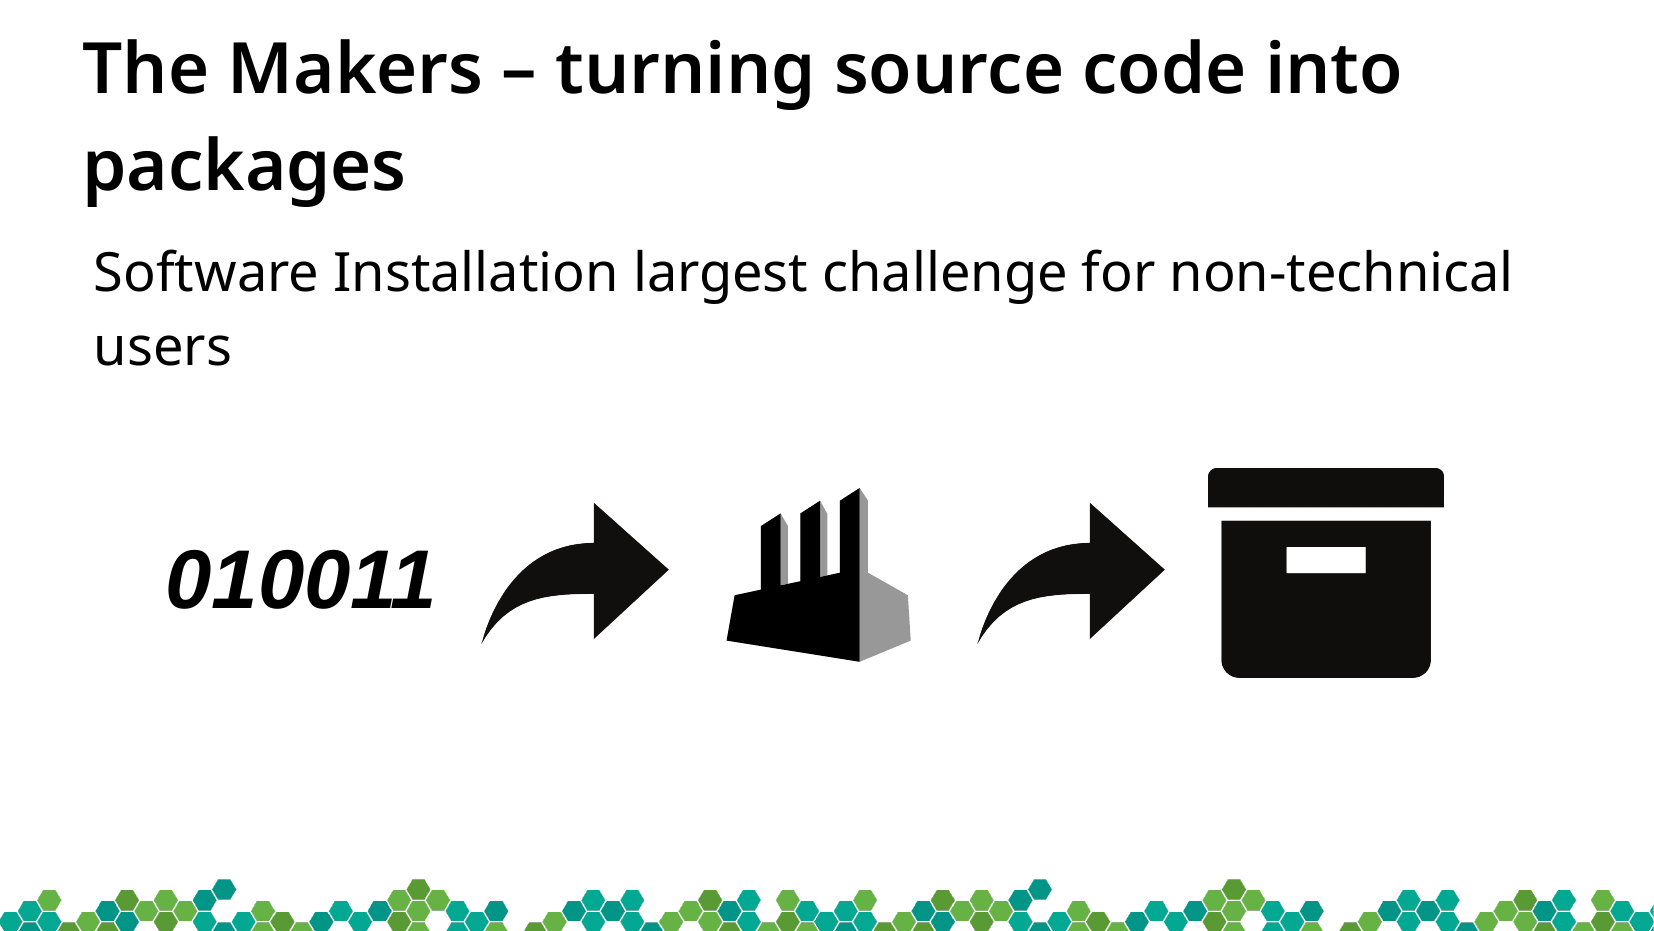

# The Makers – turning source code into packages
Software Installation largest challenge for non-technical users
010011